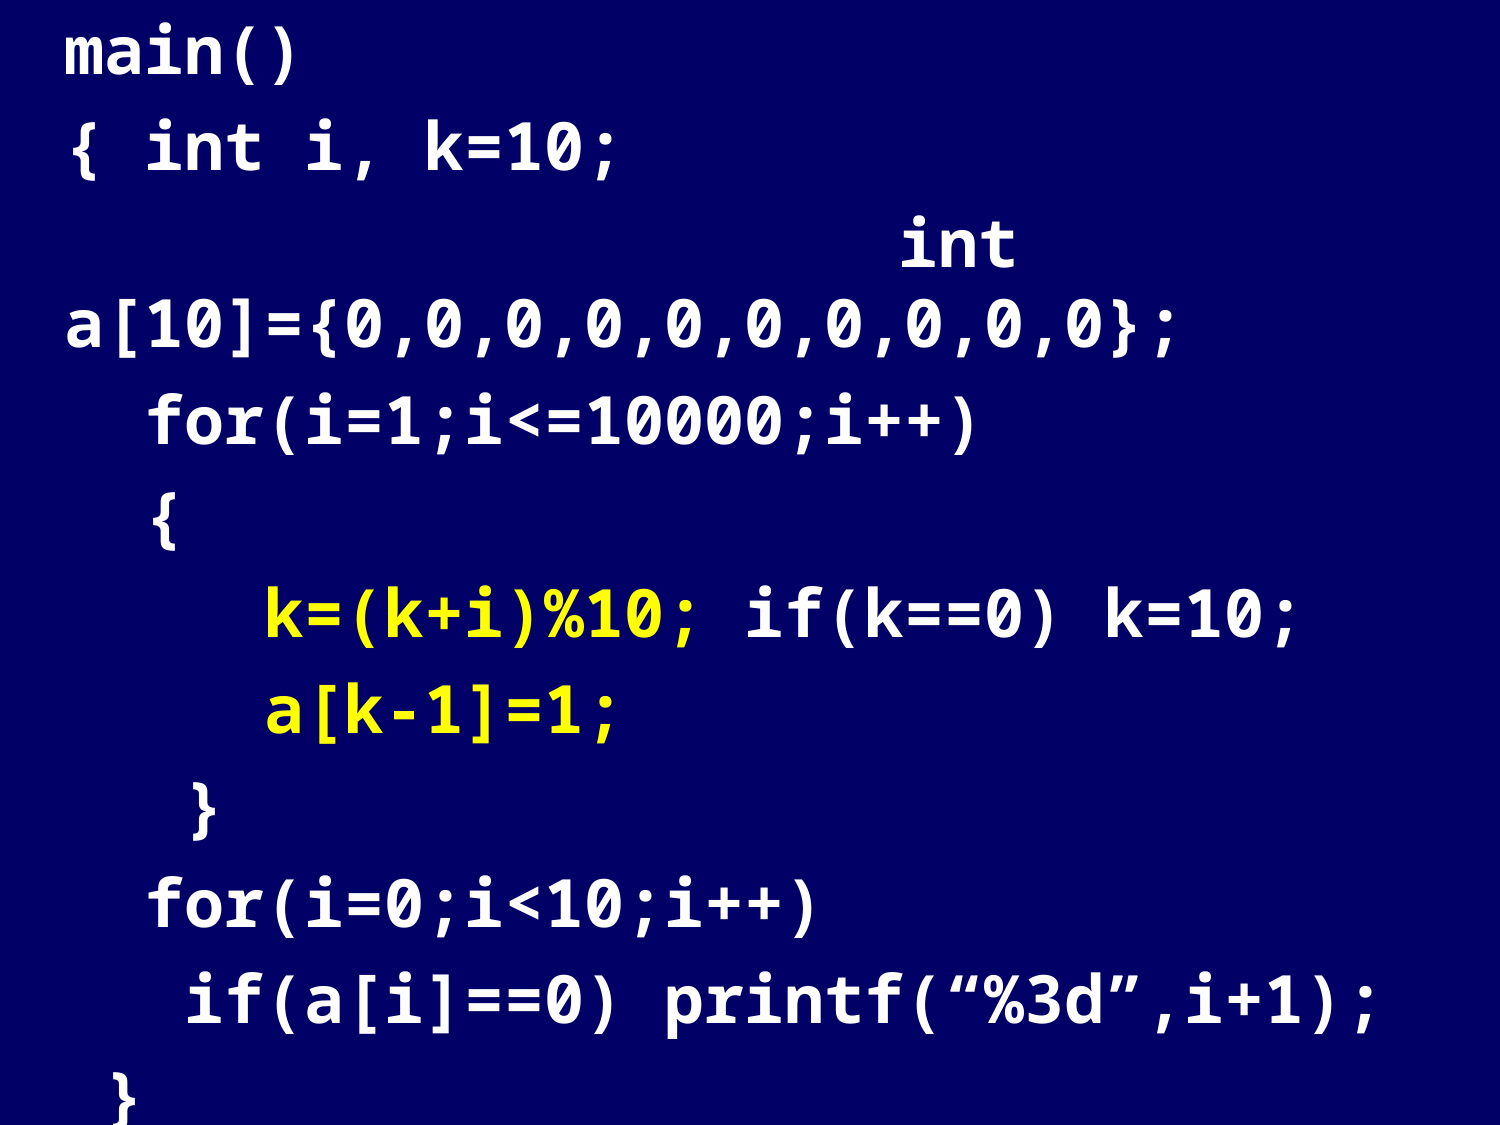

# main()
{ int i, k=10;
 int a[10]={0,0,0,0,0,0,0,0,0,0};
 for(i=1;i<=10000;i++)
 {
 k=(k+i)%10; if(k==0) k=10;
 a[k-1]=1;
  }
 for(i=0;i<10;i++)
 if(a[i]==0) printf(“%3d”,i+1);
 }